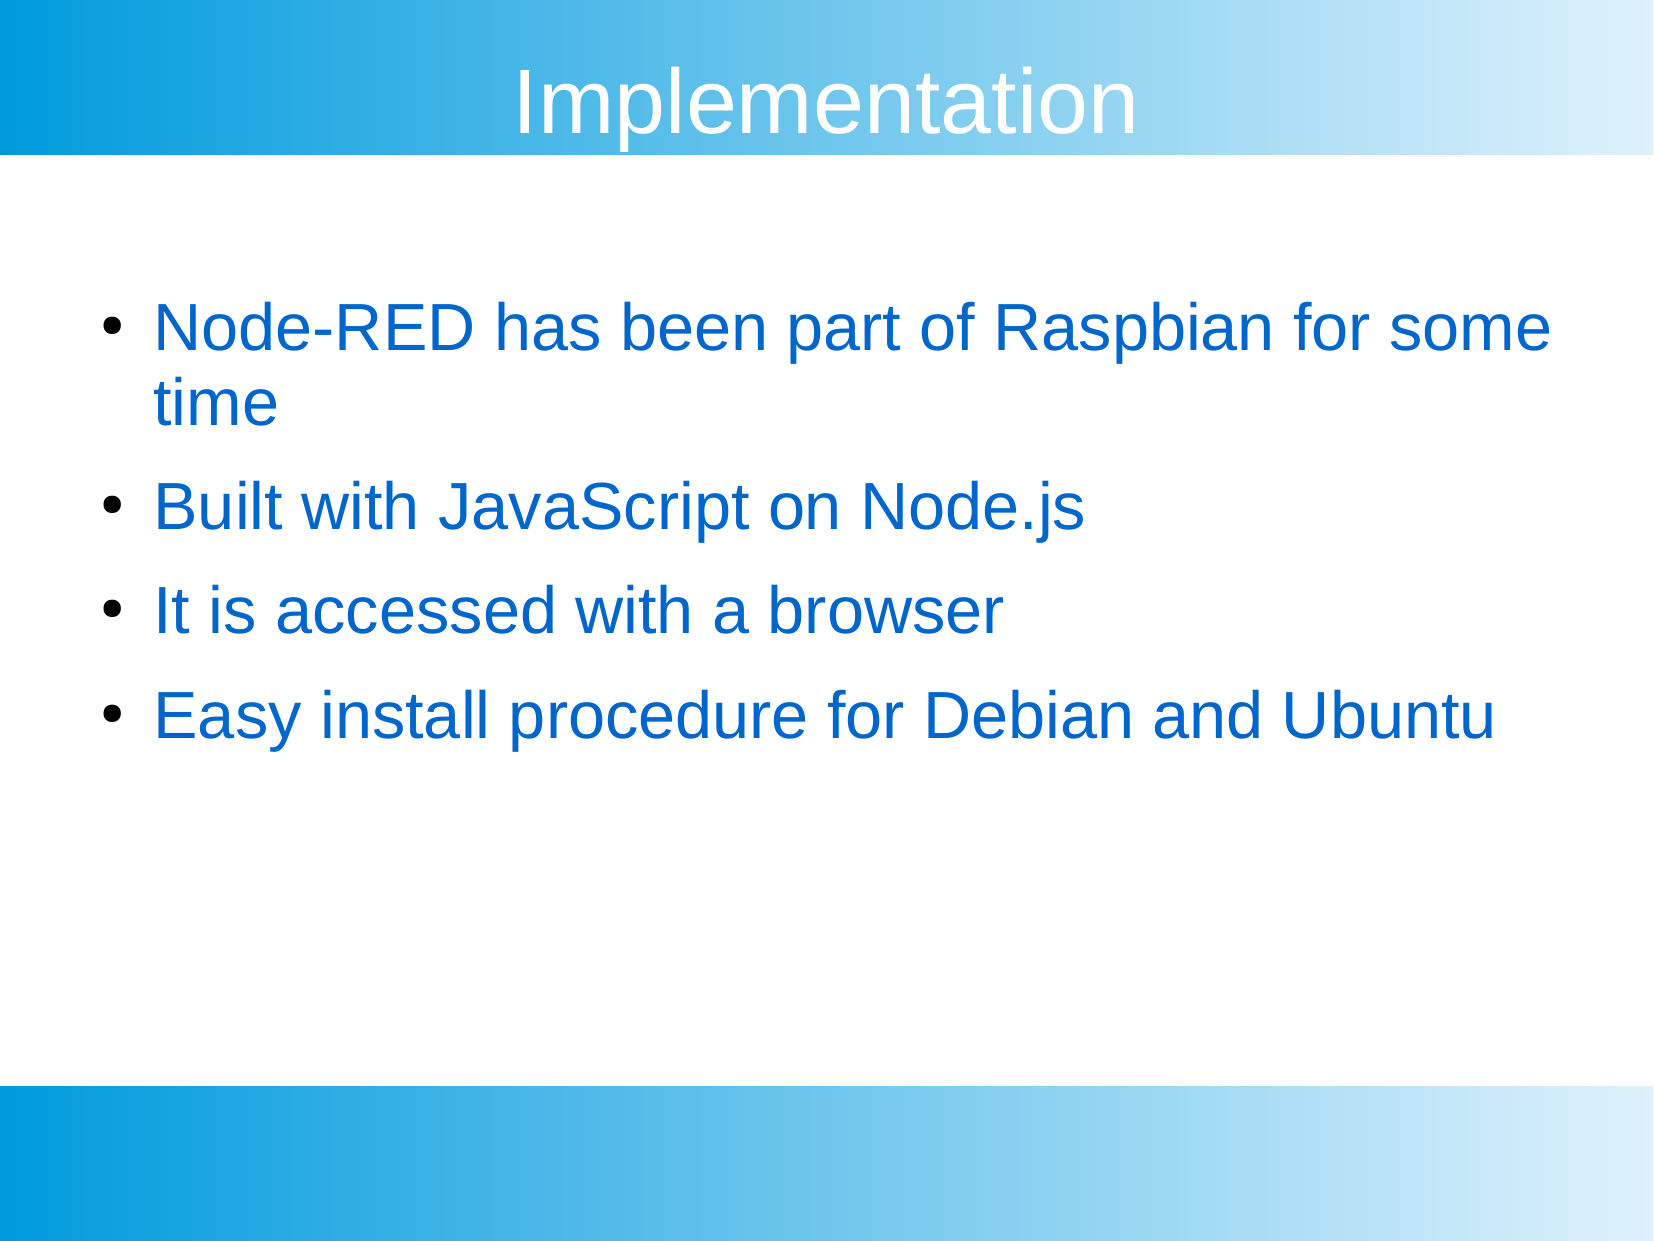

# Implementation
Node-RED has been part of Raspbian for some time
Built with JavaScript on Node.js
It is accessed with a browser
Easy install procedure for Debian and Ubuntu